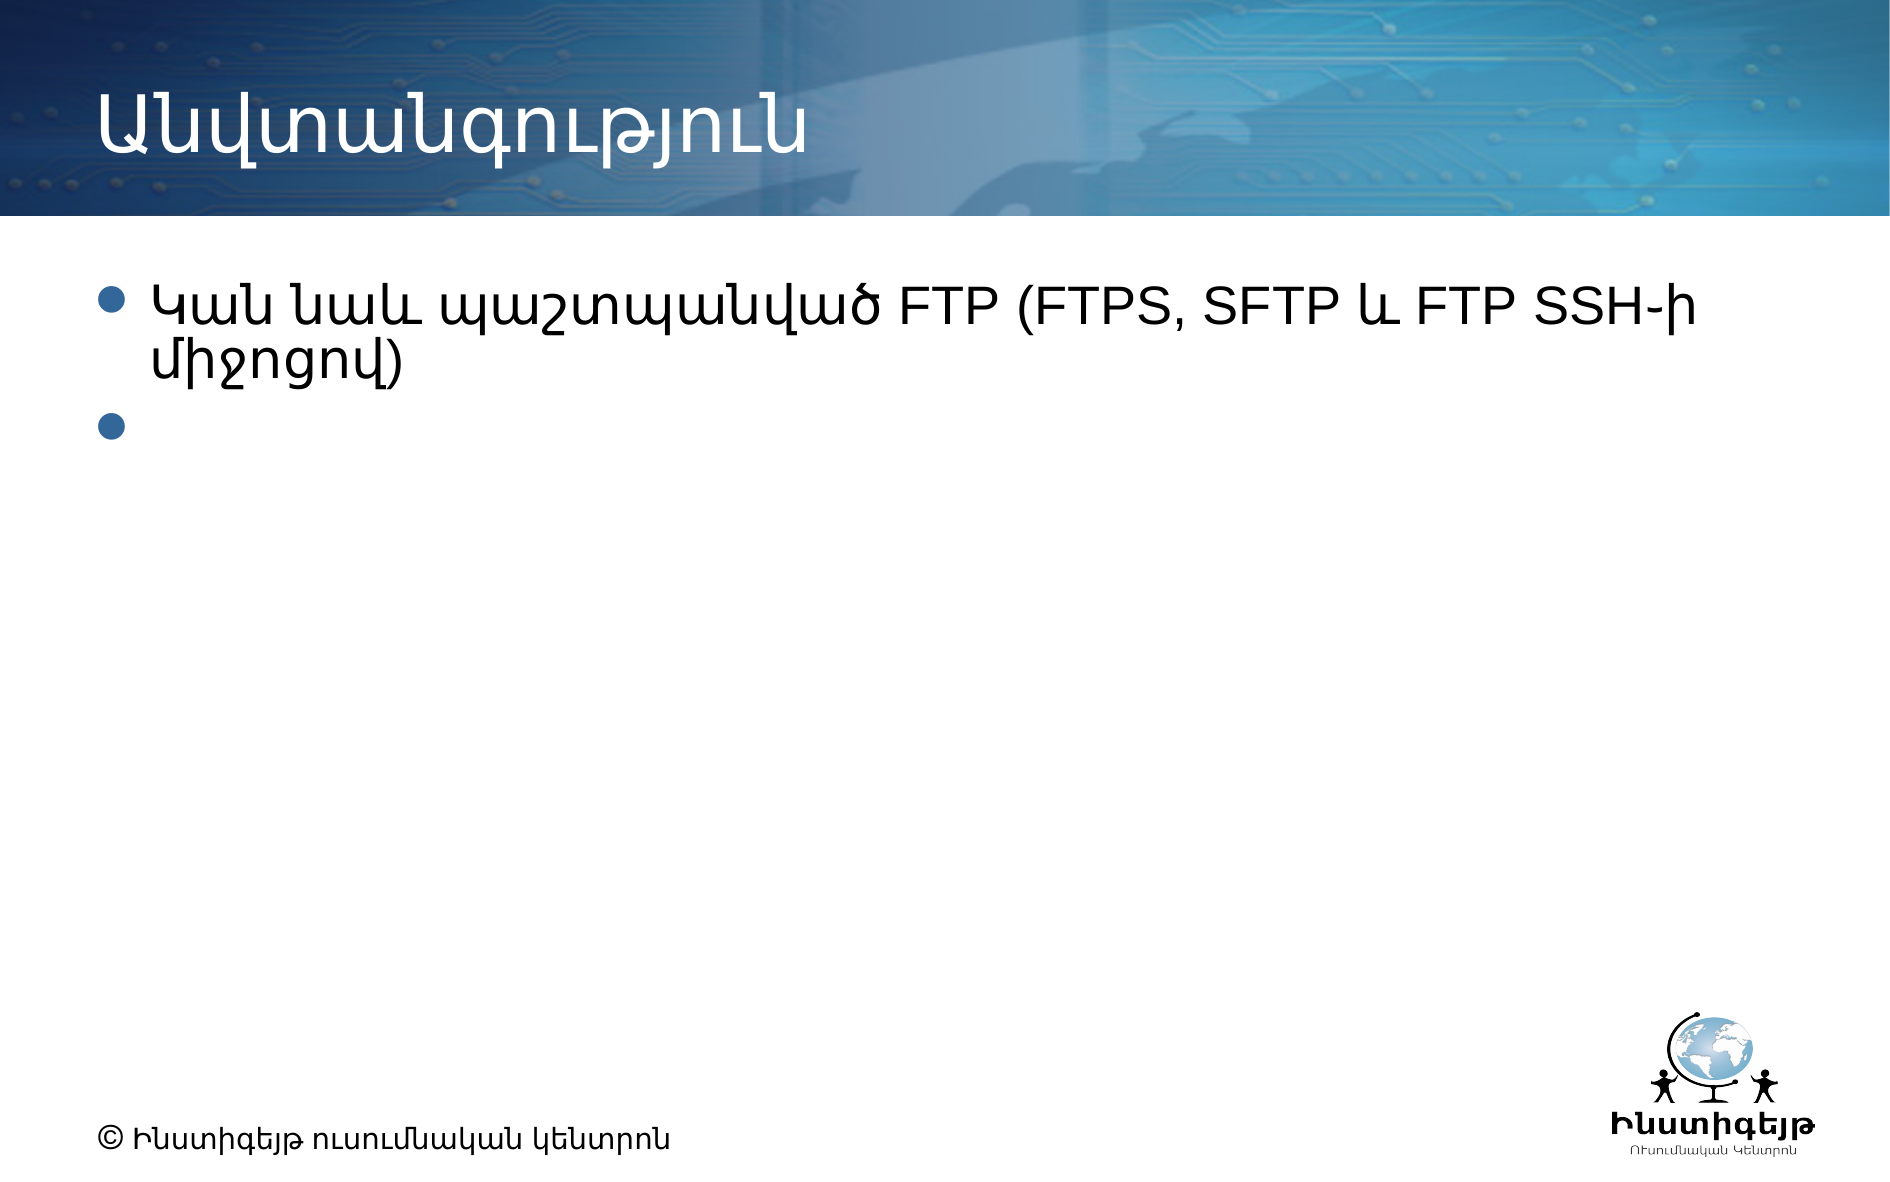

# Անվտանգություն
Կան նաև պաշտպանված FTP (FTPS, SFTP և FTP SSH֊ի միջոցով)